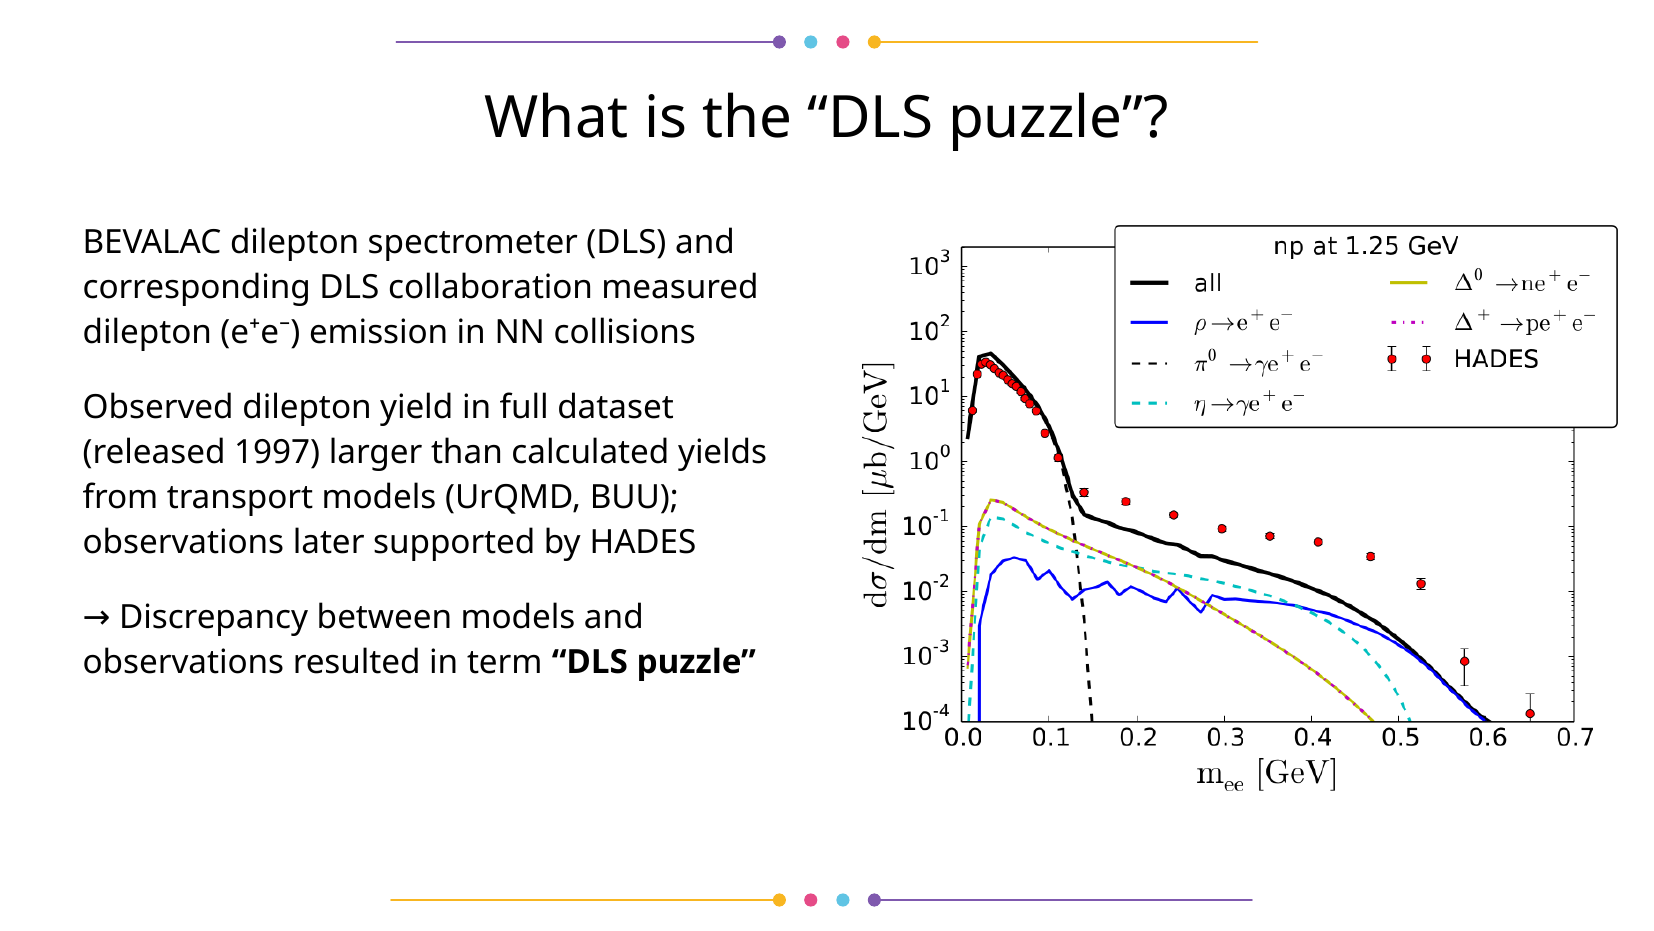

# What is the “DLS puzzle”?
BEVALAC dilepton spectrometer (DLS) and corresponding DLS collaboration measured dilepton (e⁺e⁻) emission in NN collisions
Observed dilepton yield in full dataset (released 1997) larger than calculated yields from transport models (UrQMD, BUU); observations later supported by HADES
→ Discrepancy between models and observations resulted in term “DLS puzzle”